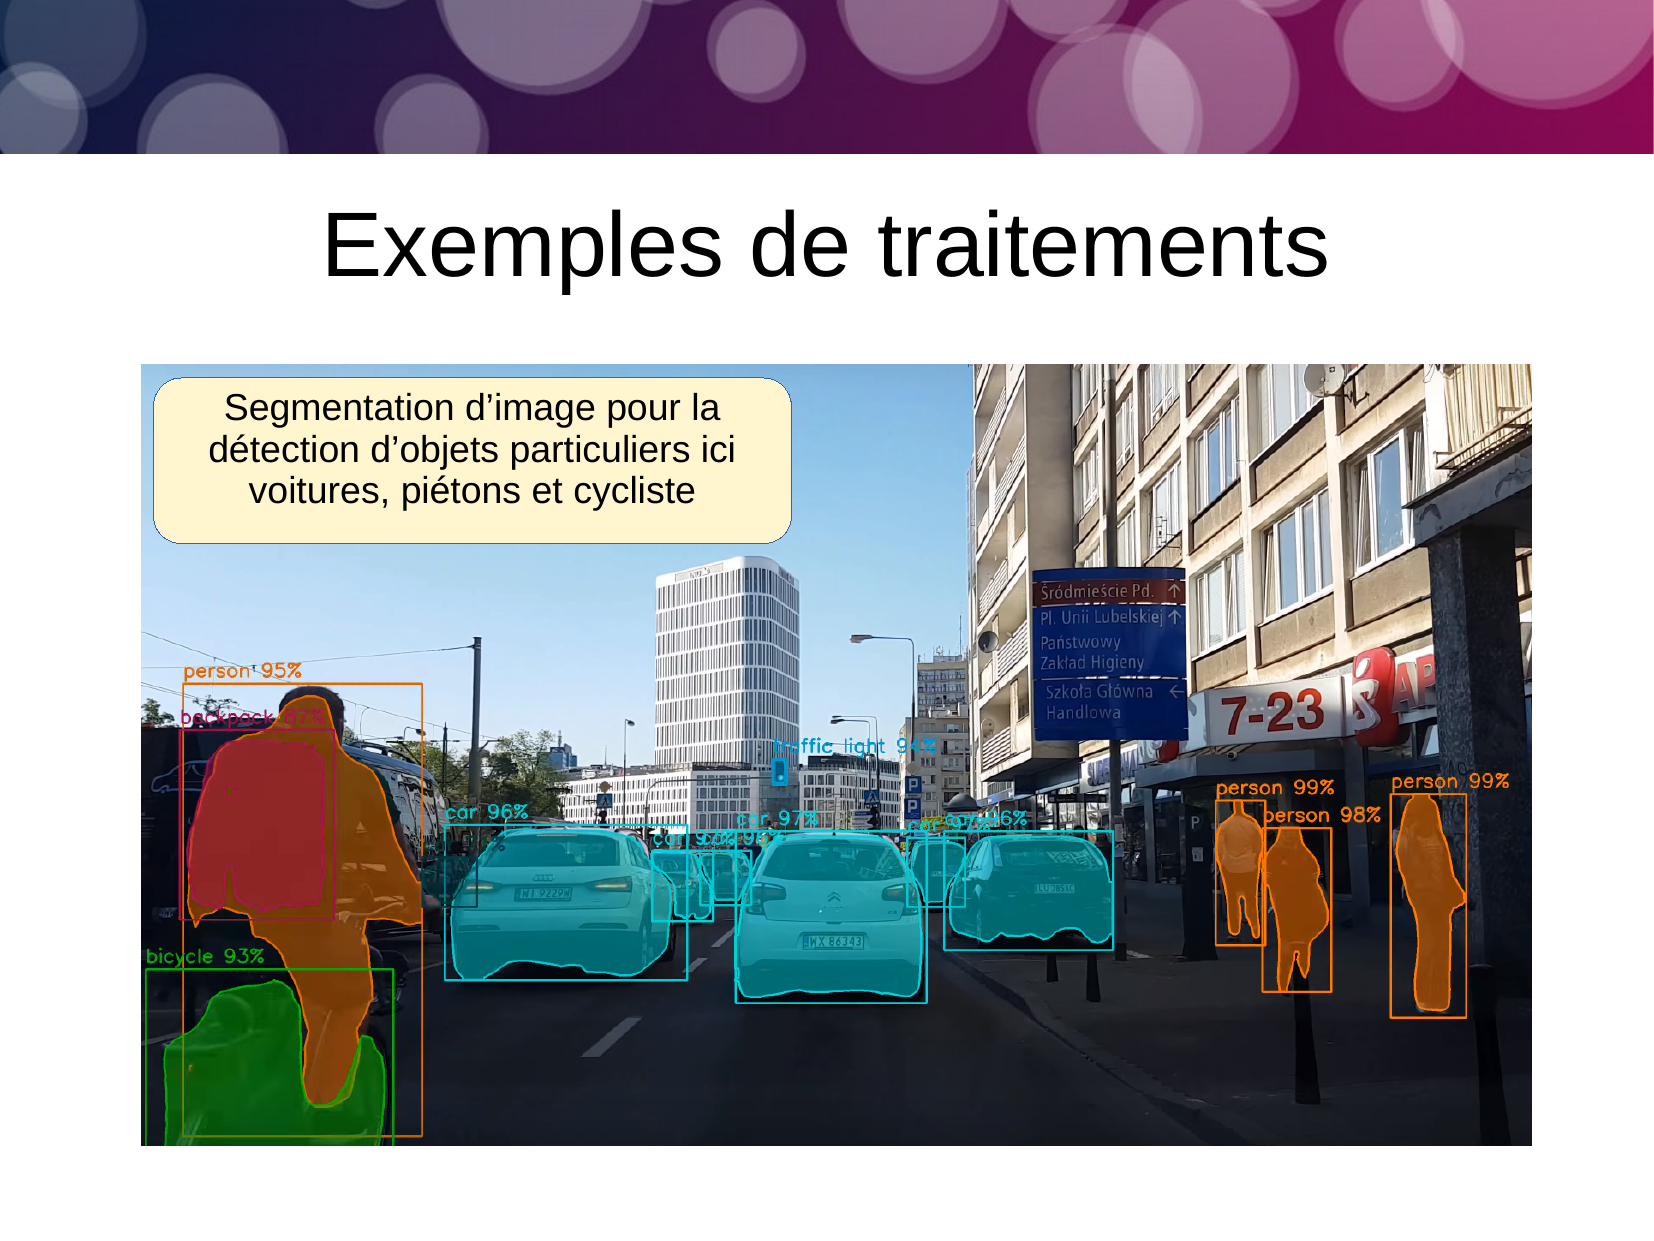

# Exemples de traitements
Segmentation d’image pour la détection d’objets particuliers ici voitures, piétons et cycliste